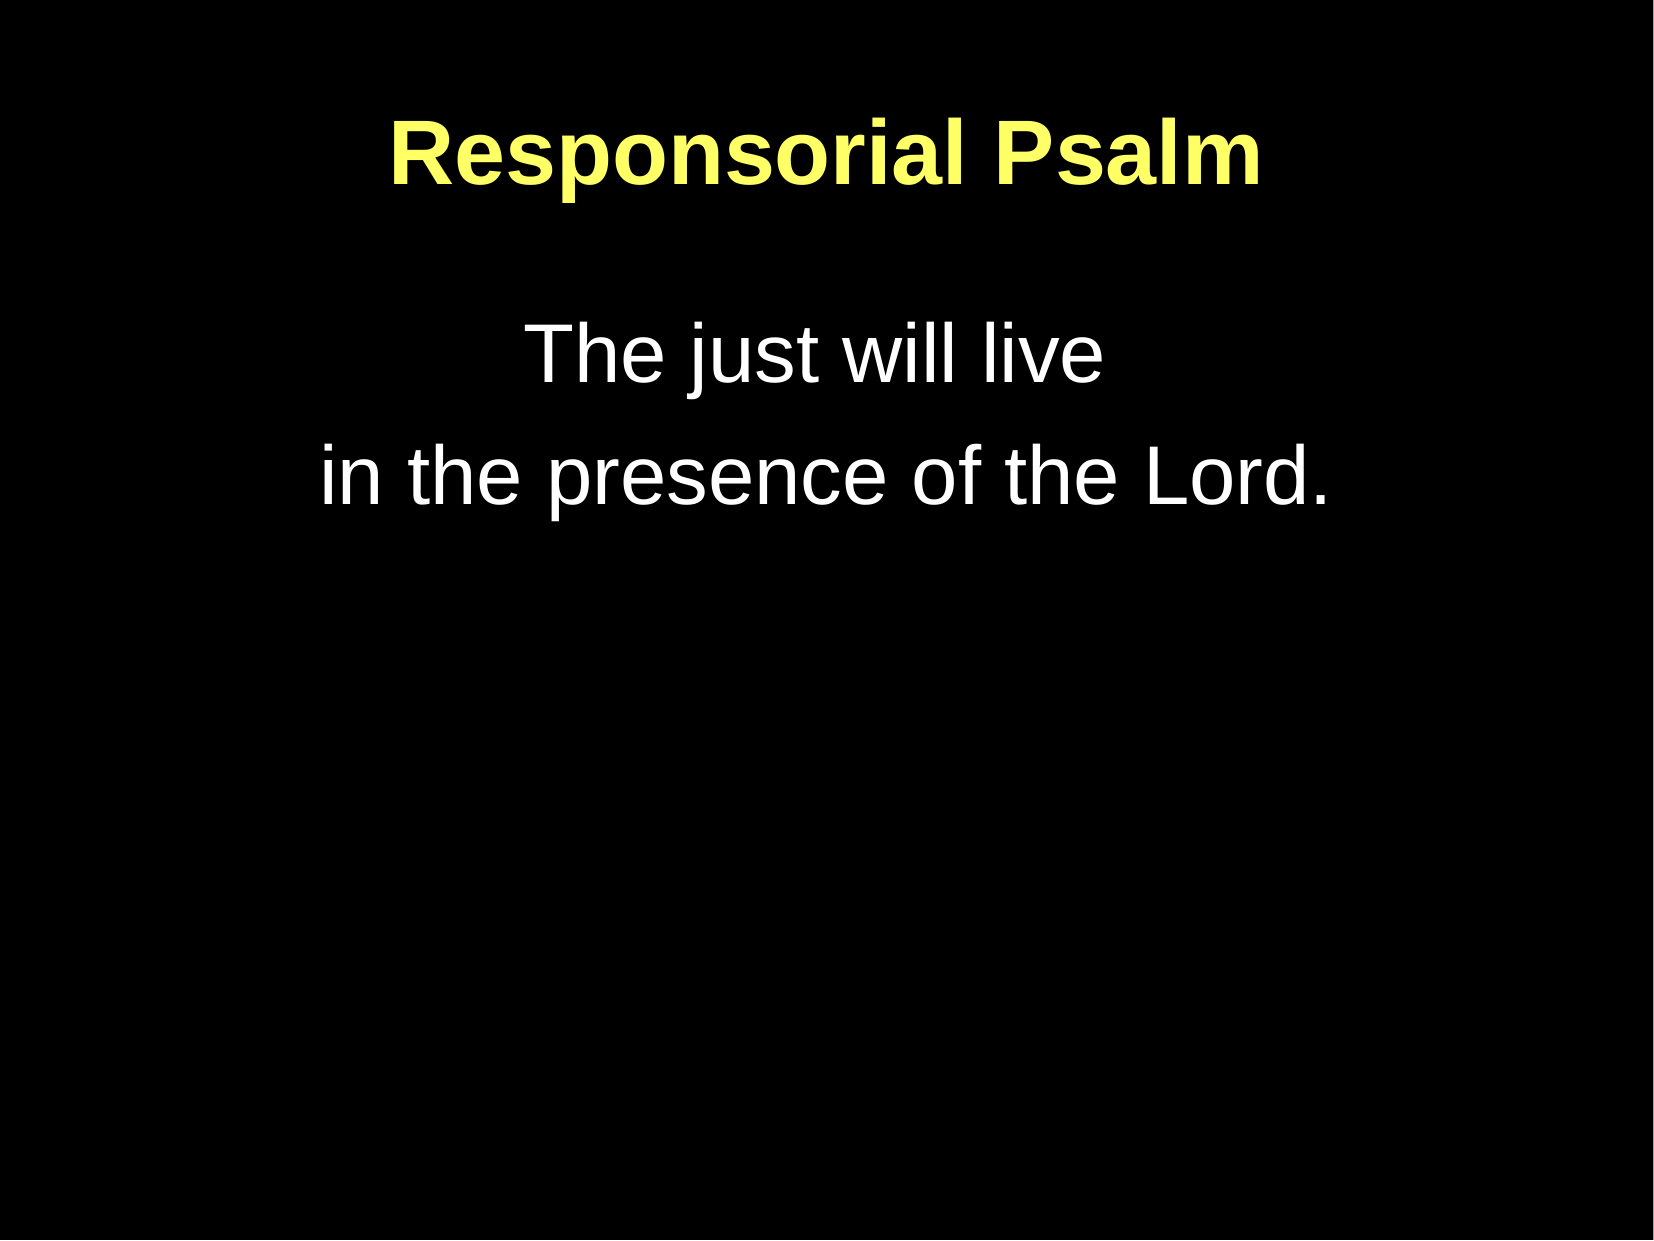

# Responsorial Psalm
The just will live
in the presence of the Lord.